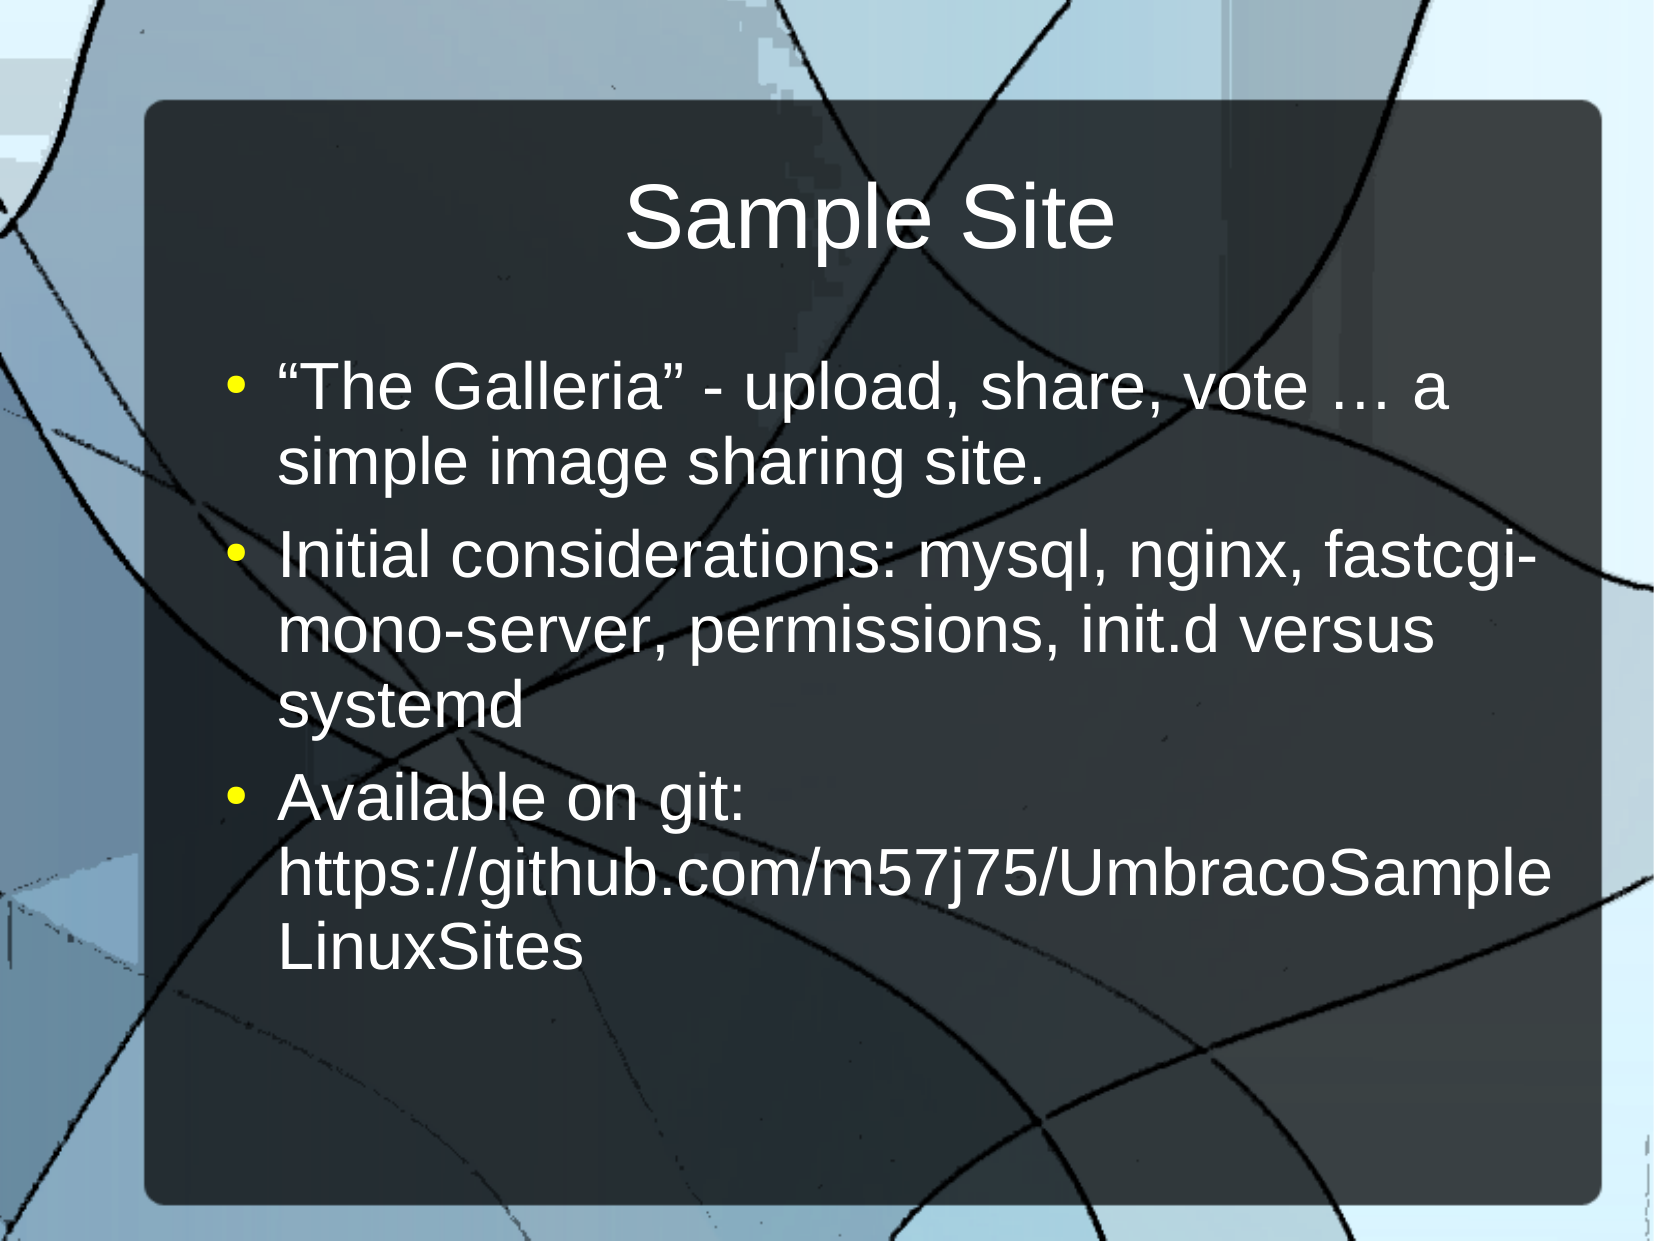

# Sample Site
“The Galleria” - upload, share, vote … a simple image sharing site.
Initial considerations: mysql, nginx, fastcgi-mono-server, permissions, init.d versus systemd
Available on git: https://github.com/m57j75/UmbracoSampleLinuxSites